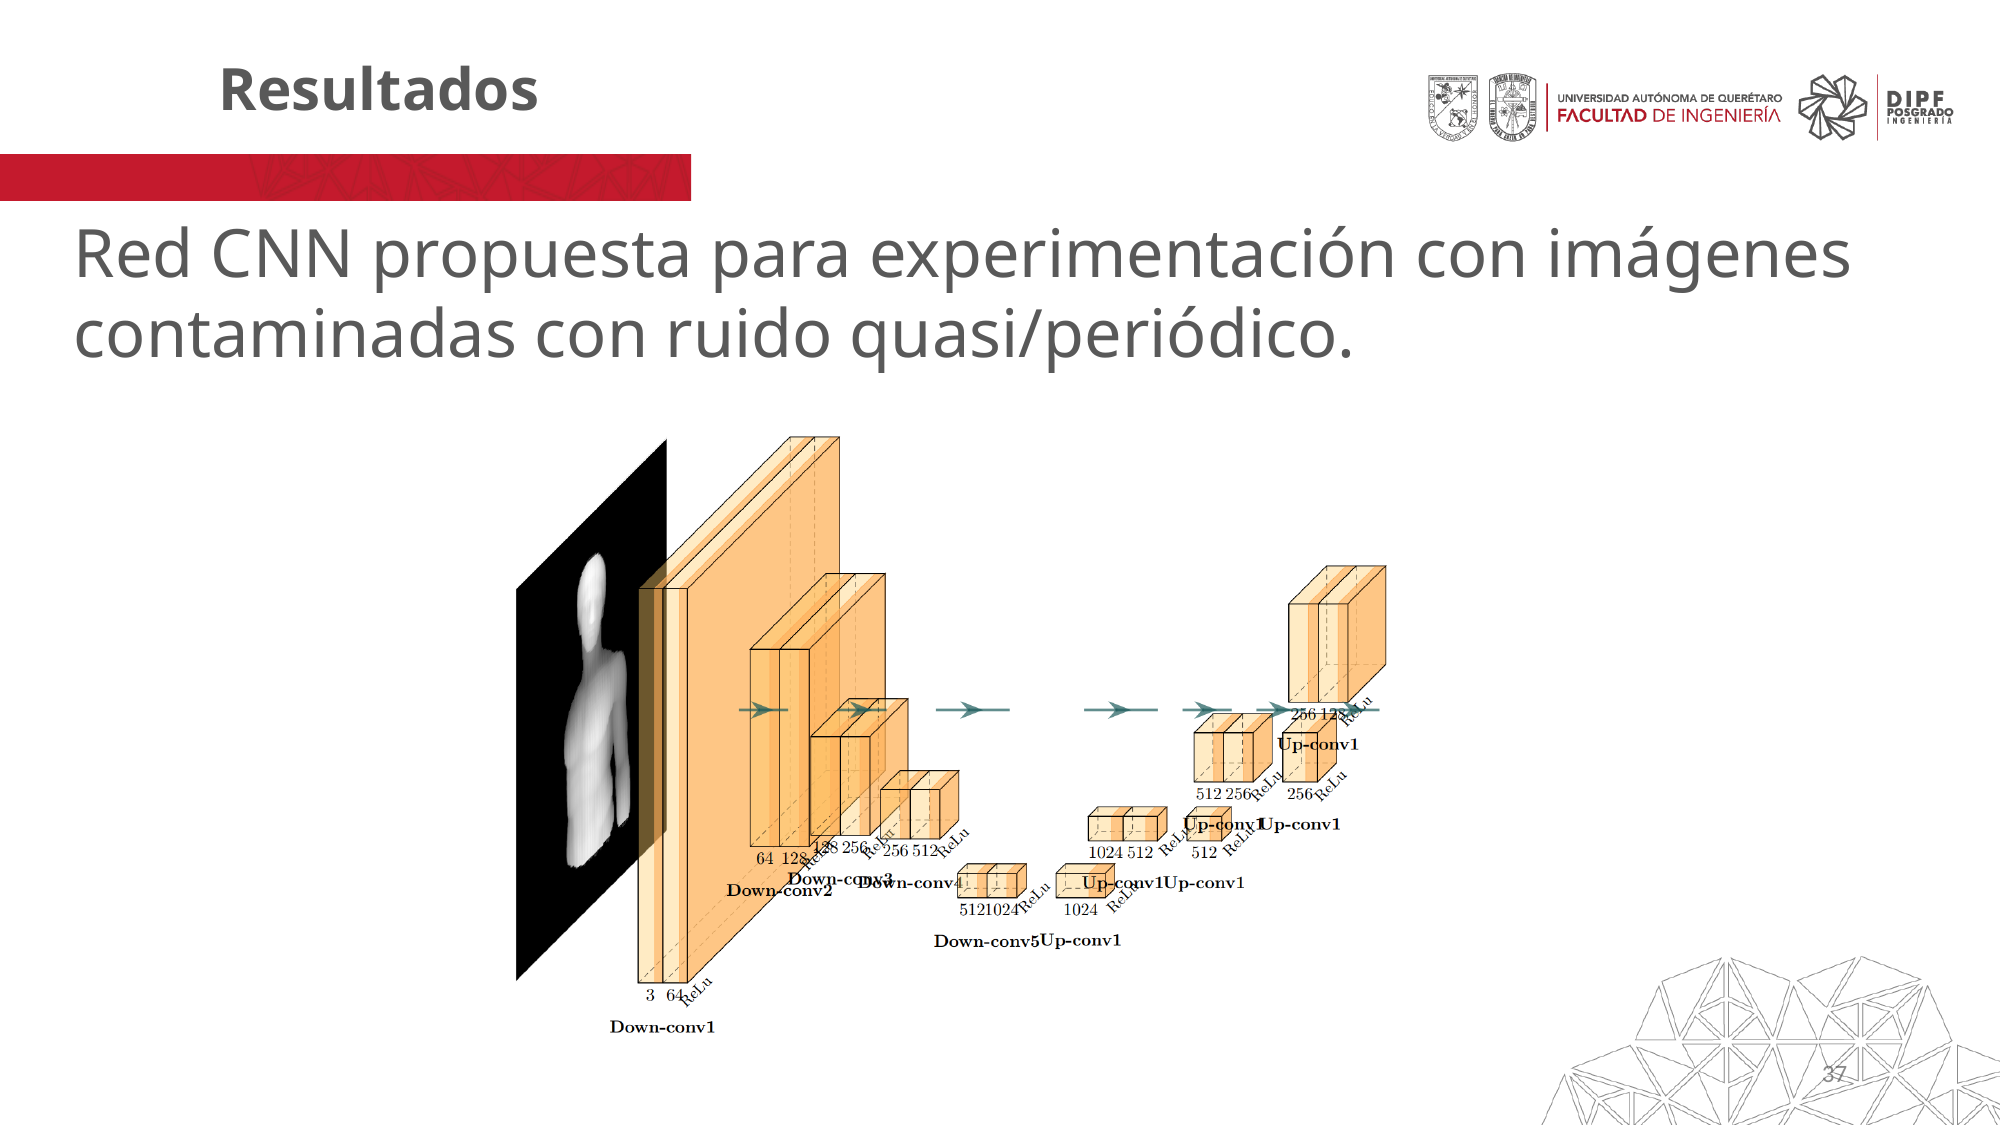

Resultados
Red CNN propuesta para experimentación con imágenes contaminadas con ruido quasi/periódico.
37